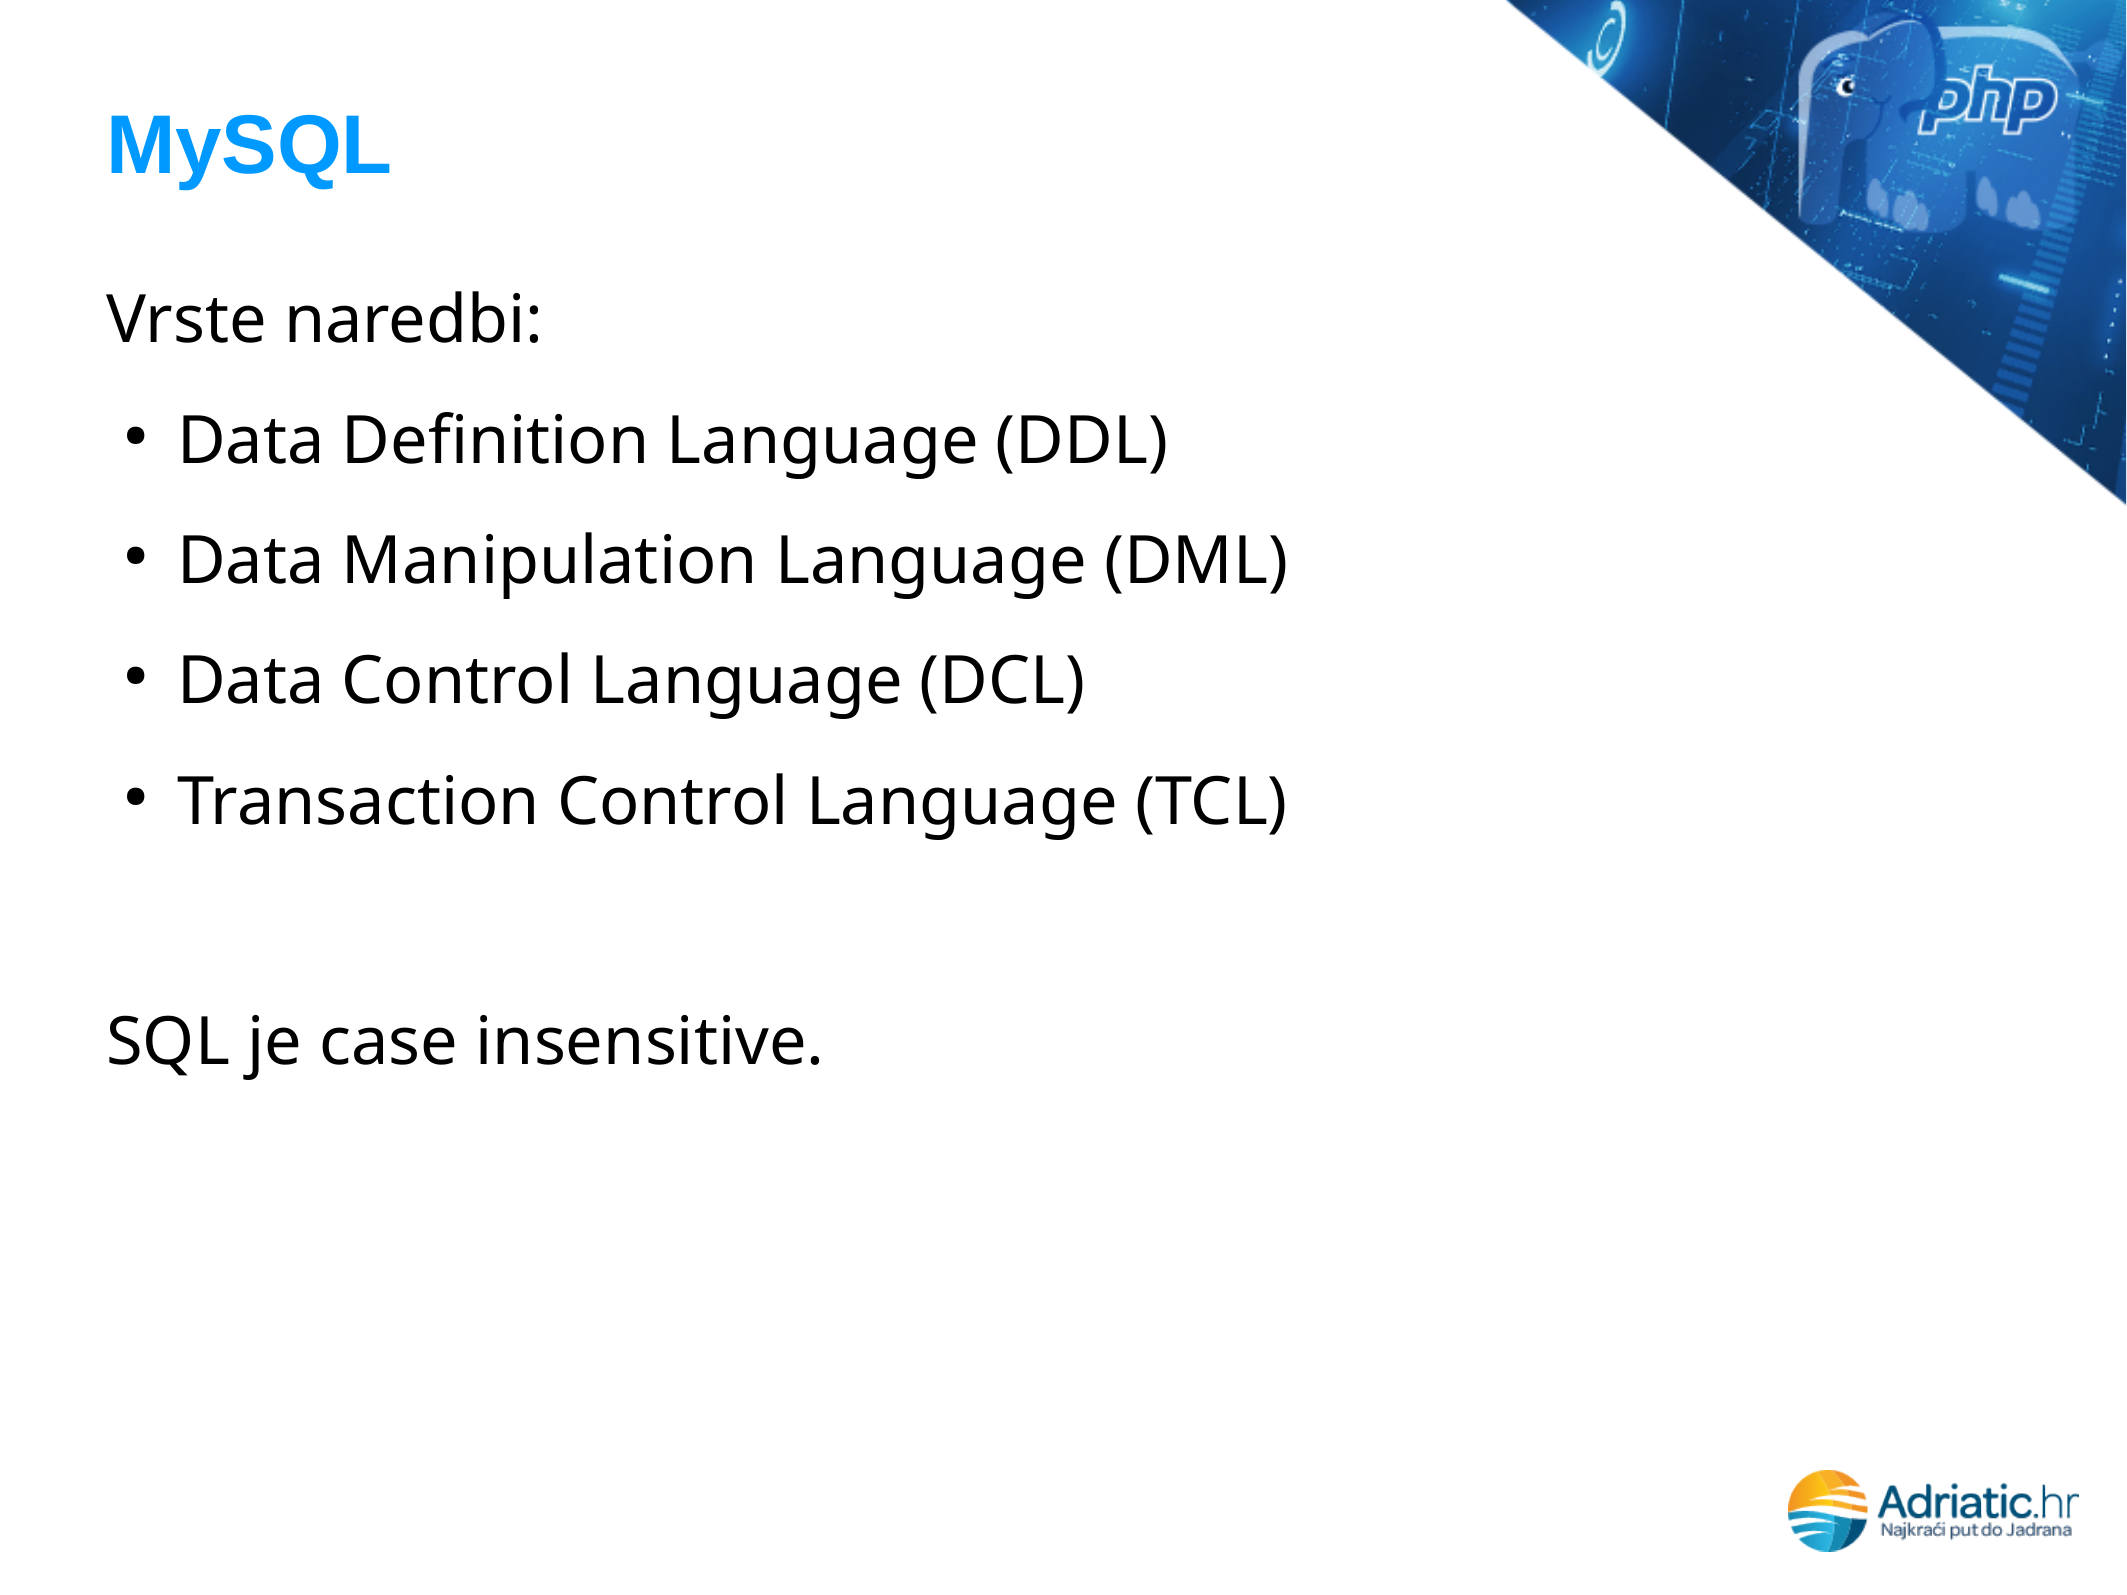

# MySQL
Vrste naredbi:
Data Definition Language (DDL)
Data Manipulation Language (DML)
Data Control Language (DCL)
Transaction Control Language (TCL)
SQL je case insensitive.